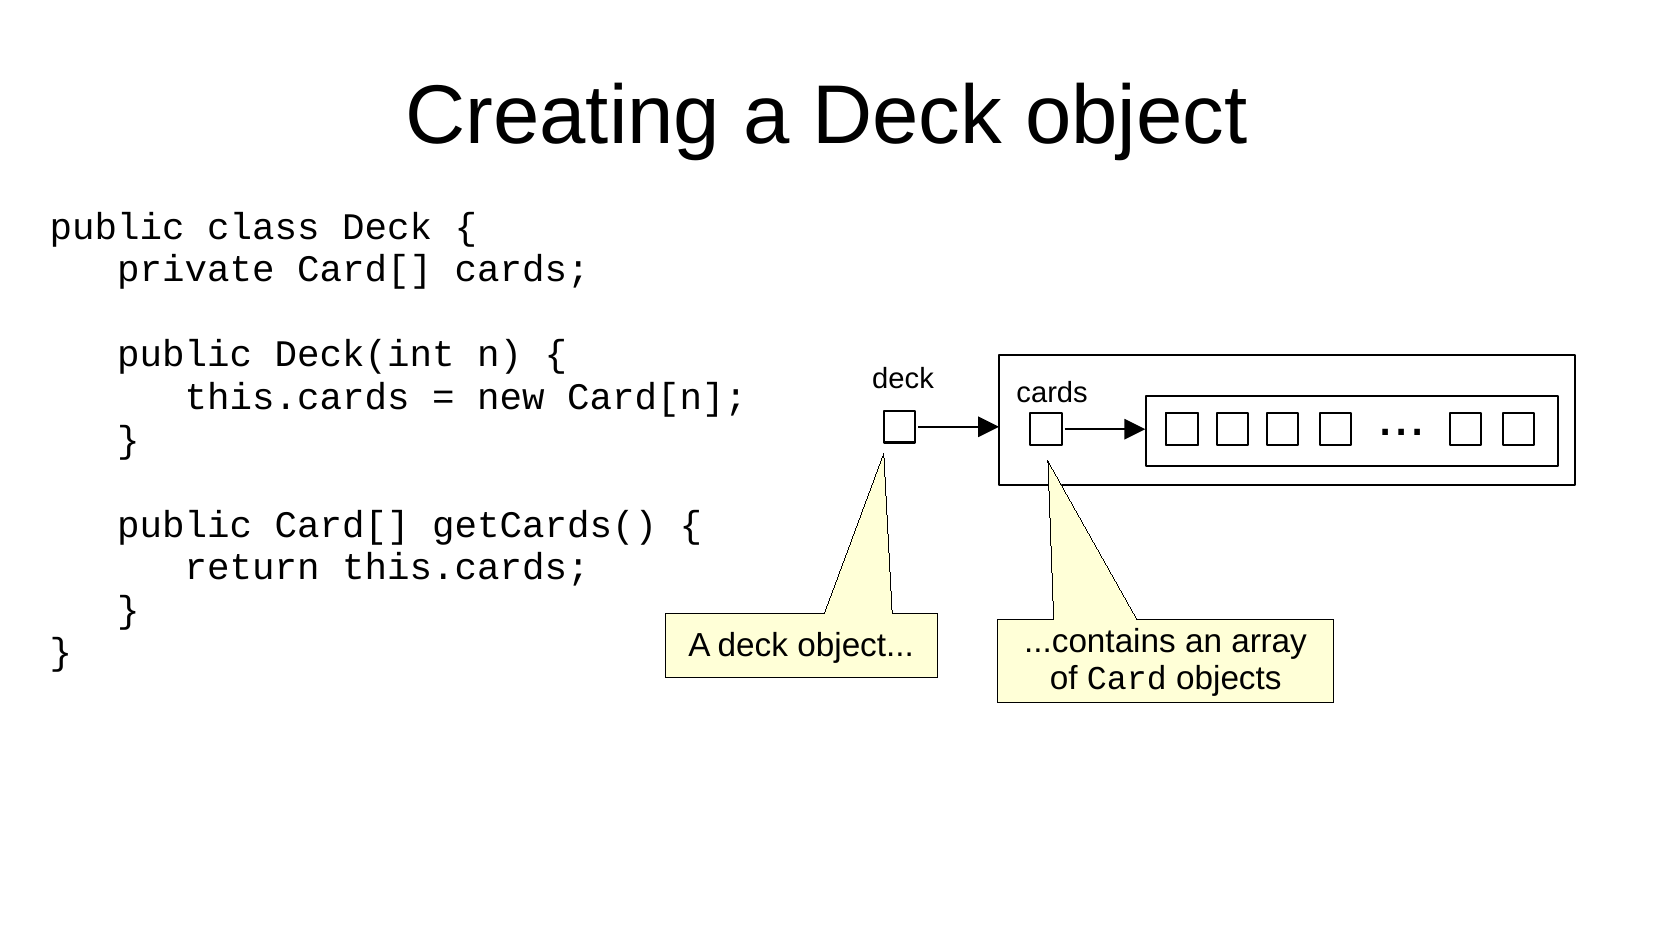

# Creating a Deck object
public class Deck {
 private Card[] cards;
 public Deck(int n) {
 this.cards = new Card[n];
 }
 public Card[] getCards() {
 return this.cards;
 }
}
deck
cards
...
A deck object...
...contains an array
of Card objects